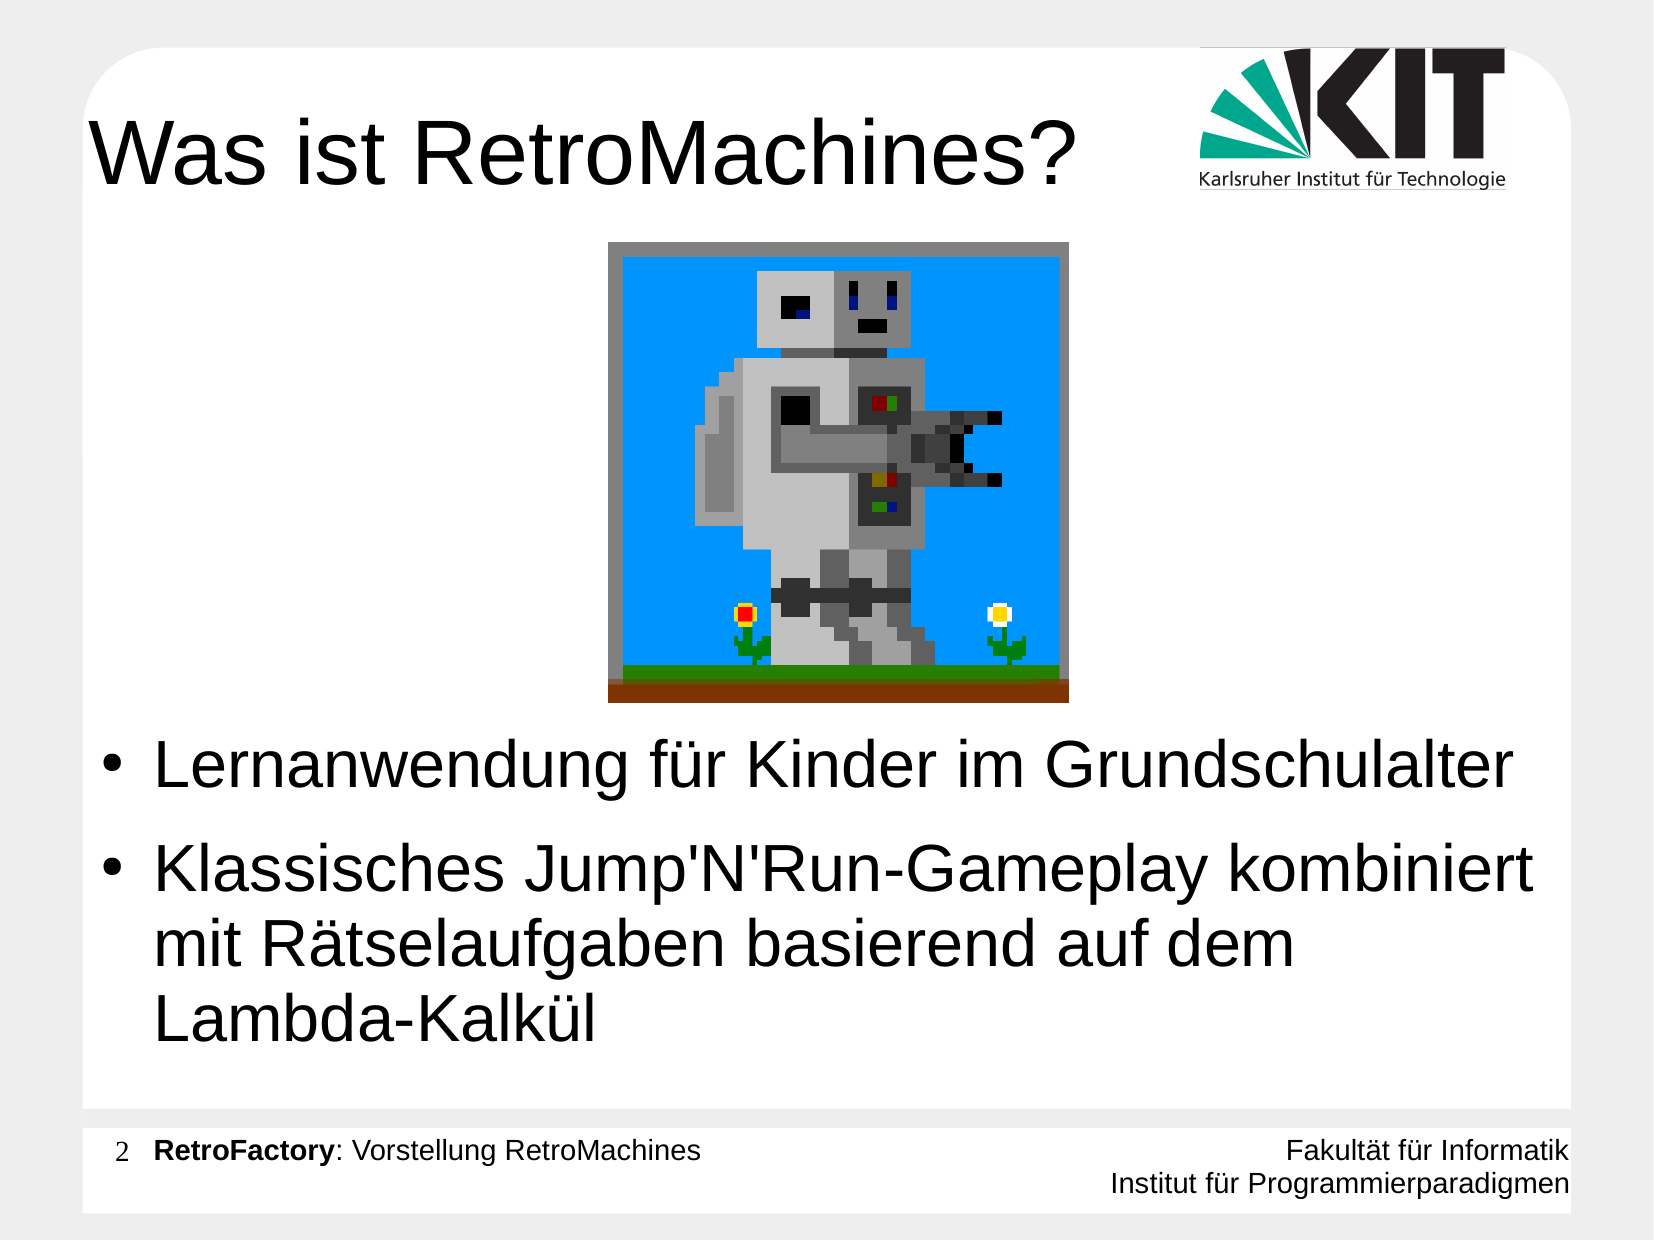

# Was ist RetroMachines?
Lernanwendung für Kinder im Grundschulalter
Klassisches Jump'N'Run-Gameplay kombiniert mit Rätselaufgaben basierend auf dem Lambda-Kalkül
2